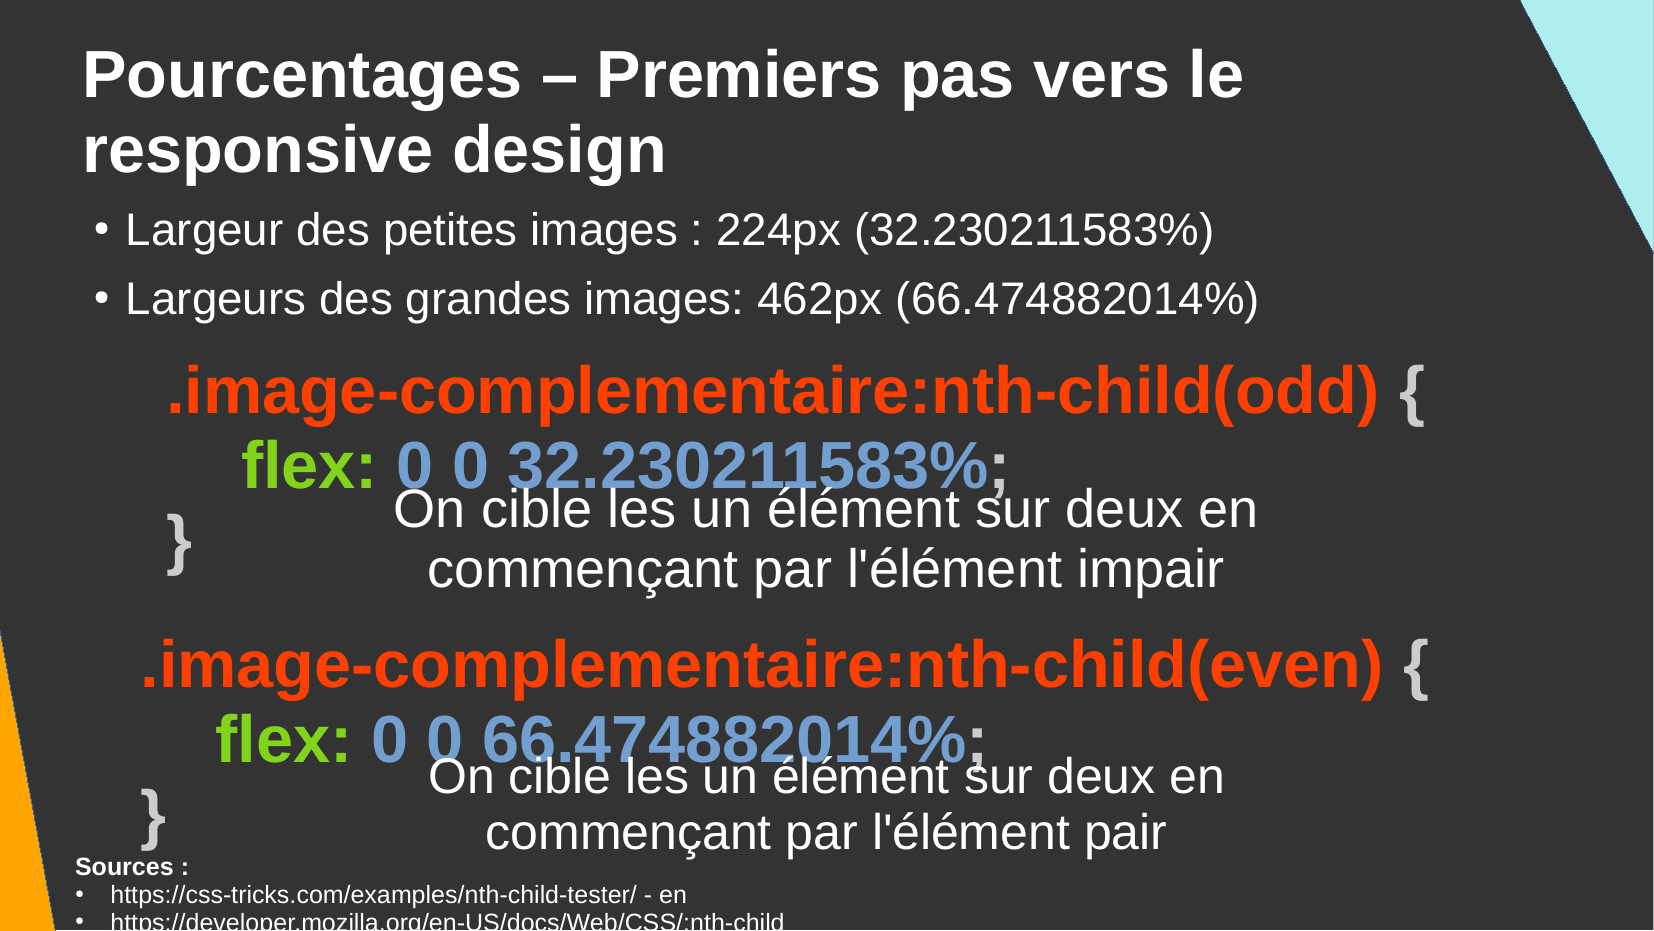

# Pourcentages – Premiers pas vers le responsive design
Largeur des petites images : 224px (32.230211583%)
Largeurs des grandes images: 462px (66.474882014%)
.image-complementaire:nth-child(odd) {
	flex: 0 0 32.230211583%;
}
On cible les un élément sur deux en commençant par l'élément impair
.image-complementaire:nth-child(even) {
	flex: 0 0 66.474882014%;
}
On cible les un élément sur deux en commençant par l'élément pair
Sources :
https://css-tricks.com/examples/nth-child-tester/ - en
https://developer.mozilla.org/en-US/docs/Web/CSS/:nth-child